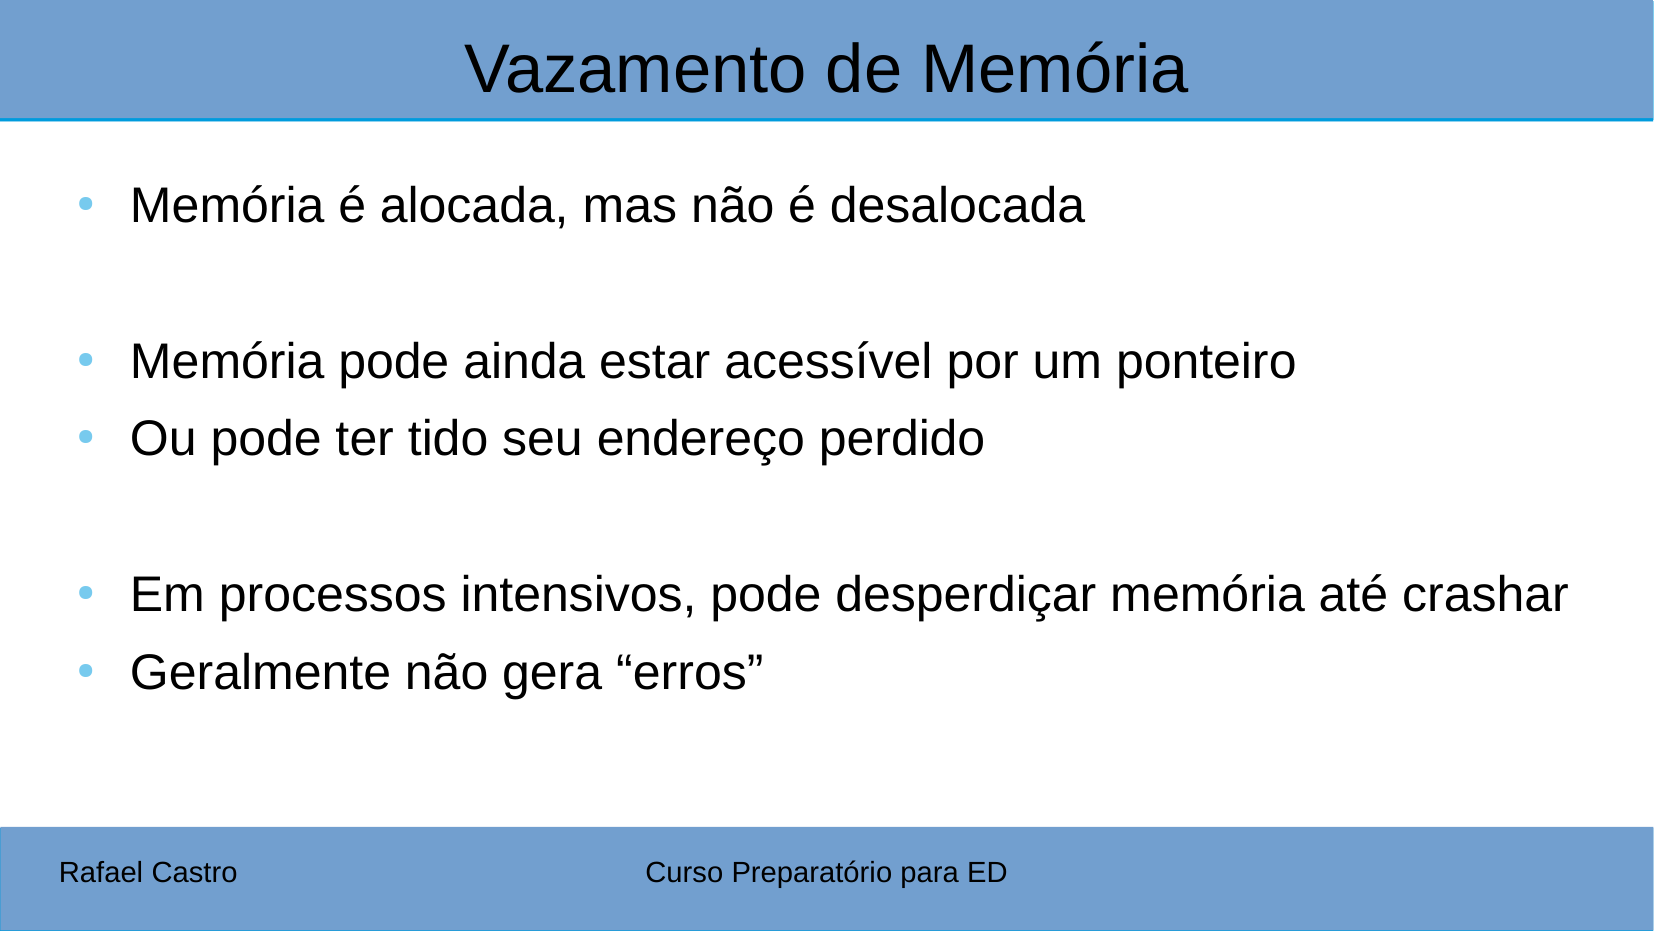

# Vazamento de Memória
Memória é alocada, mas não é desalocada
Memória pode ainda estar acessível por um ponteiro
Ou pode ter tido seu endereço perdido
Em processos intensivos, pode desperdiçar memória até crashar
Geralmente não gera “erros”
Curso Preparatório para ED